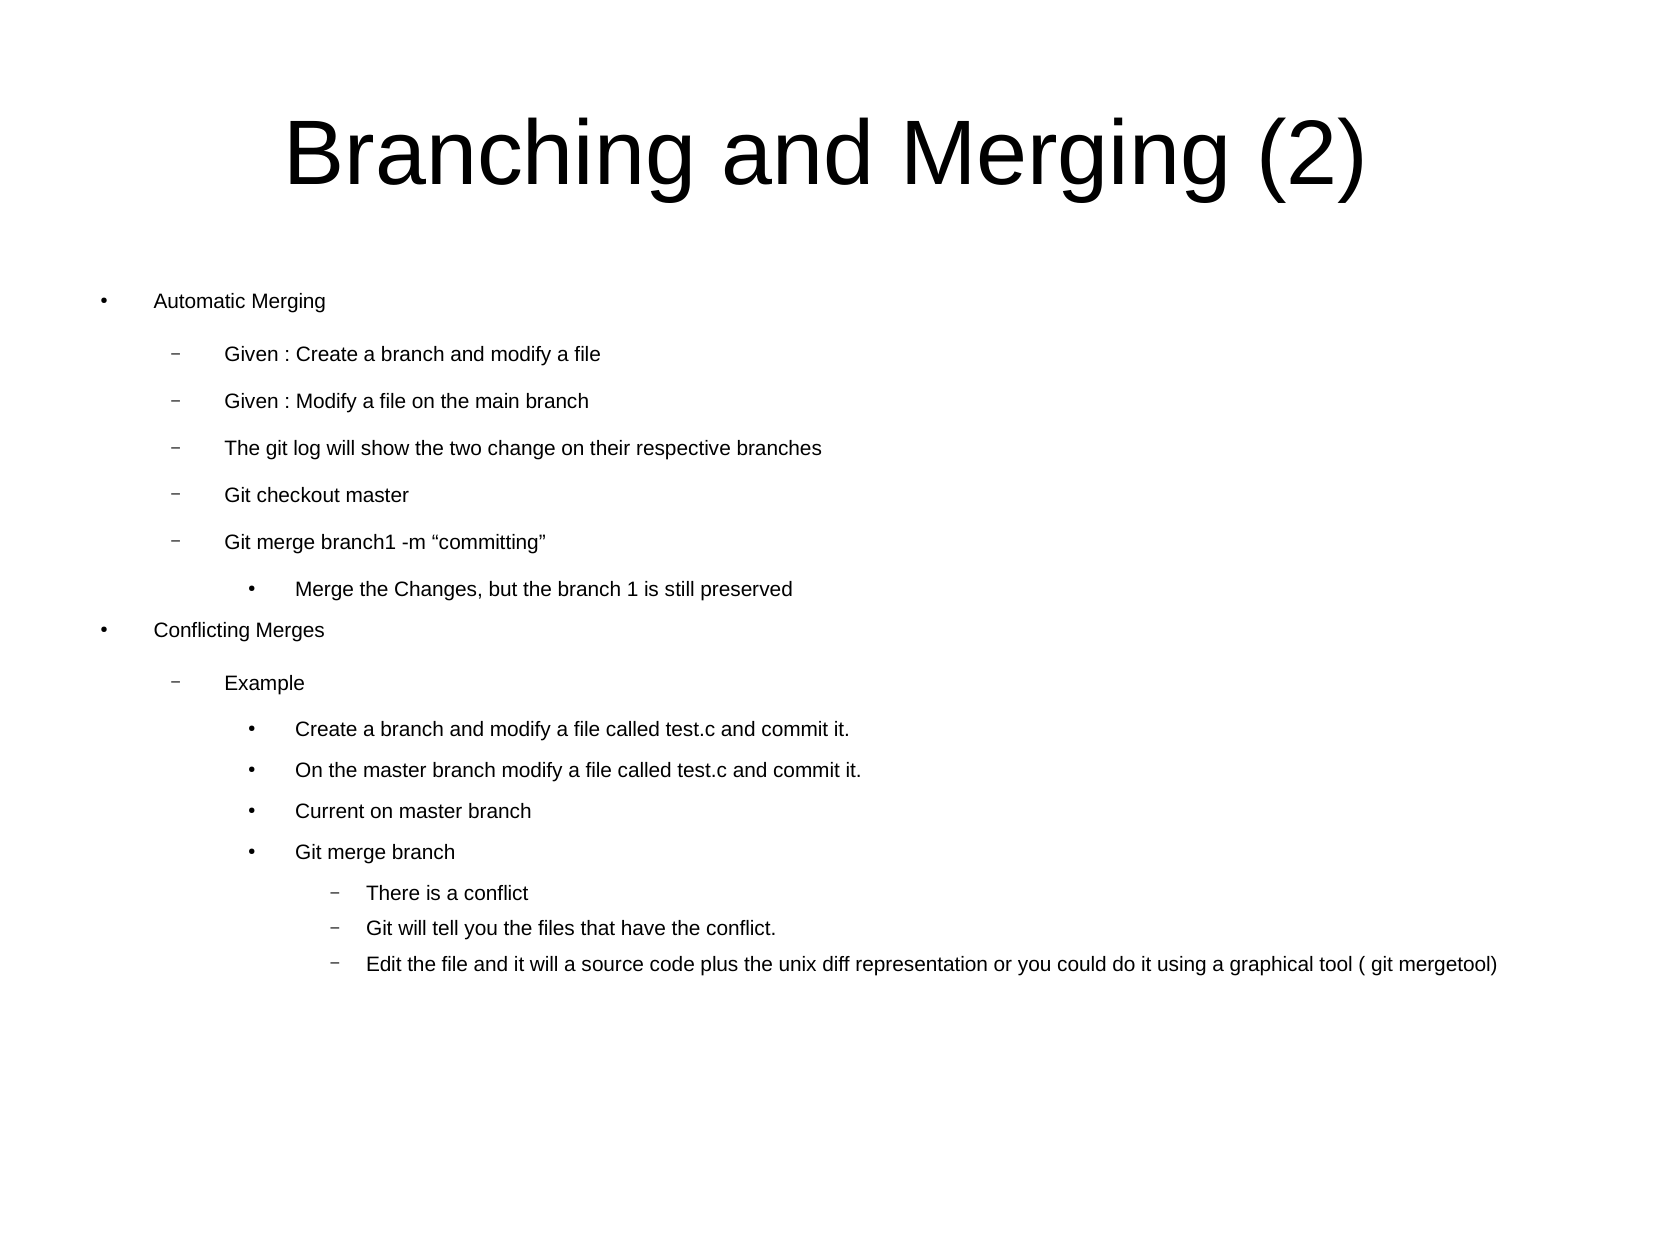

# Branching and Merging (2)
Automatic Merging
Given : Create a branch and modify a file
Given : Modify a file on the main branch
The git log will show the two change on their respective branches
Git checkout master
Git merge branch1 -m “committing”
Merge the Changes, but the branch 1 is still preserved
Conflicting Merges
Example
Create a branch and modify a file called test.c and commit it.
On the master branch modify a file called test.c and commit it.
Current on master branch
Git merge branch
There is a conflict
Git will tell you the files that have the conflict.
Edit the file and it will a source code plus the unix diff representation or you could do it using a graphical tool ( git mergetool)